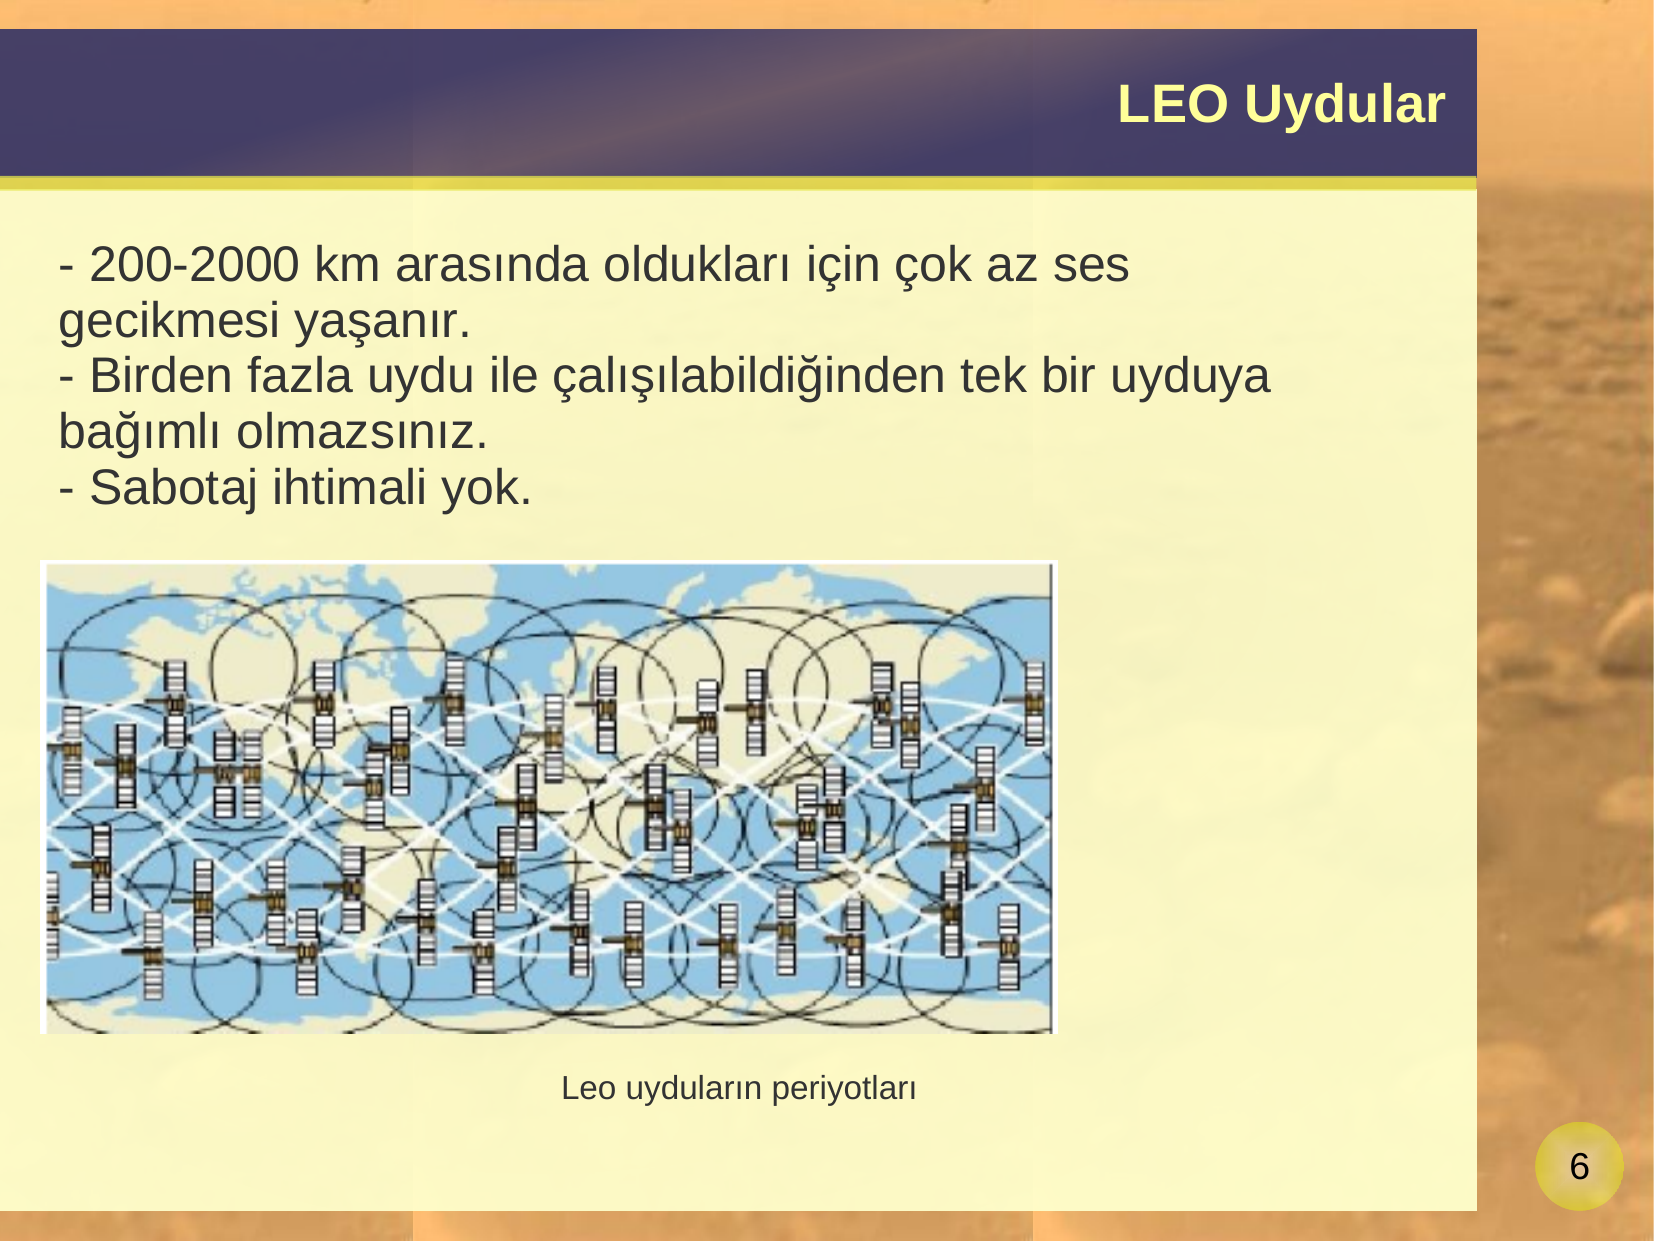

# LEO Uydular
- 200-2000 km arasında oldukları için çok az ses gecikmesi yaşanır.
- Birden fazla uydu ile çalışılabildiğinden tek bir uyduya bağımlı olmazsınız.
- Sabotaj ihtimali yok.
Leo uyduların periyotları